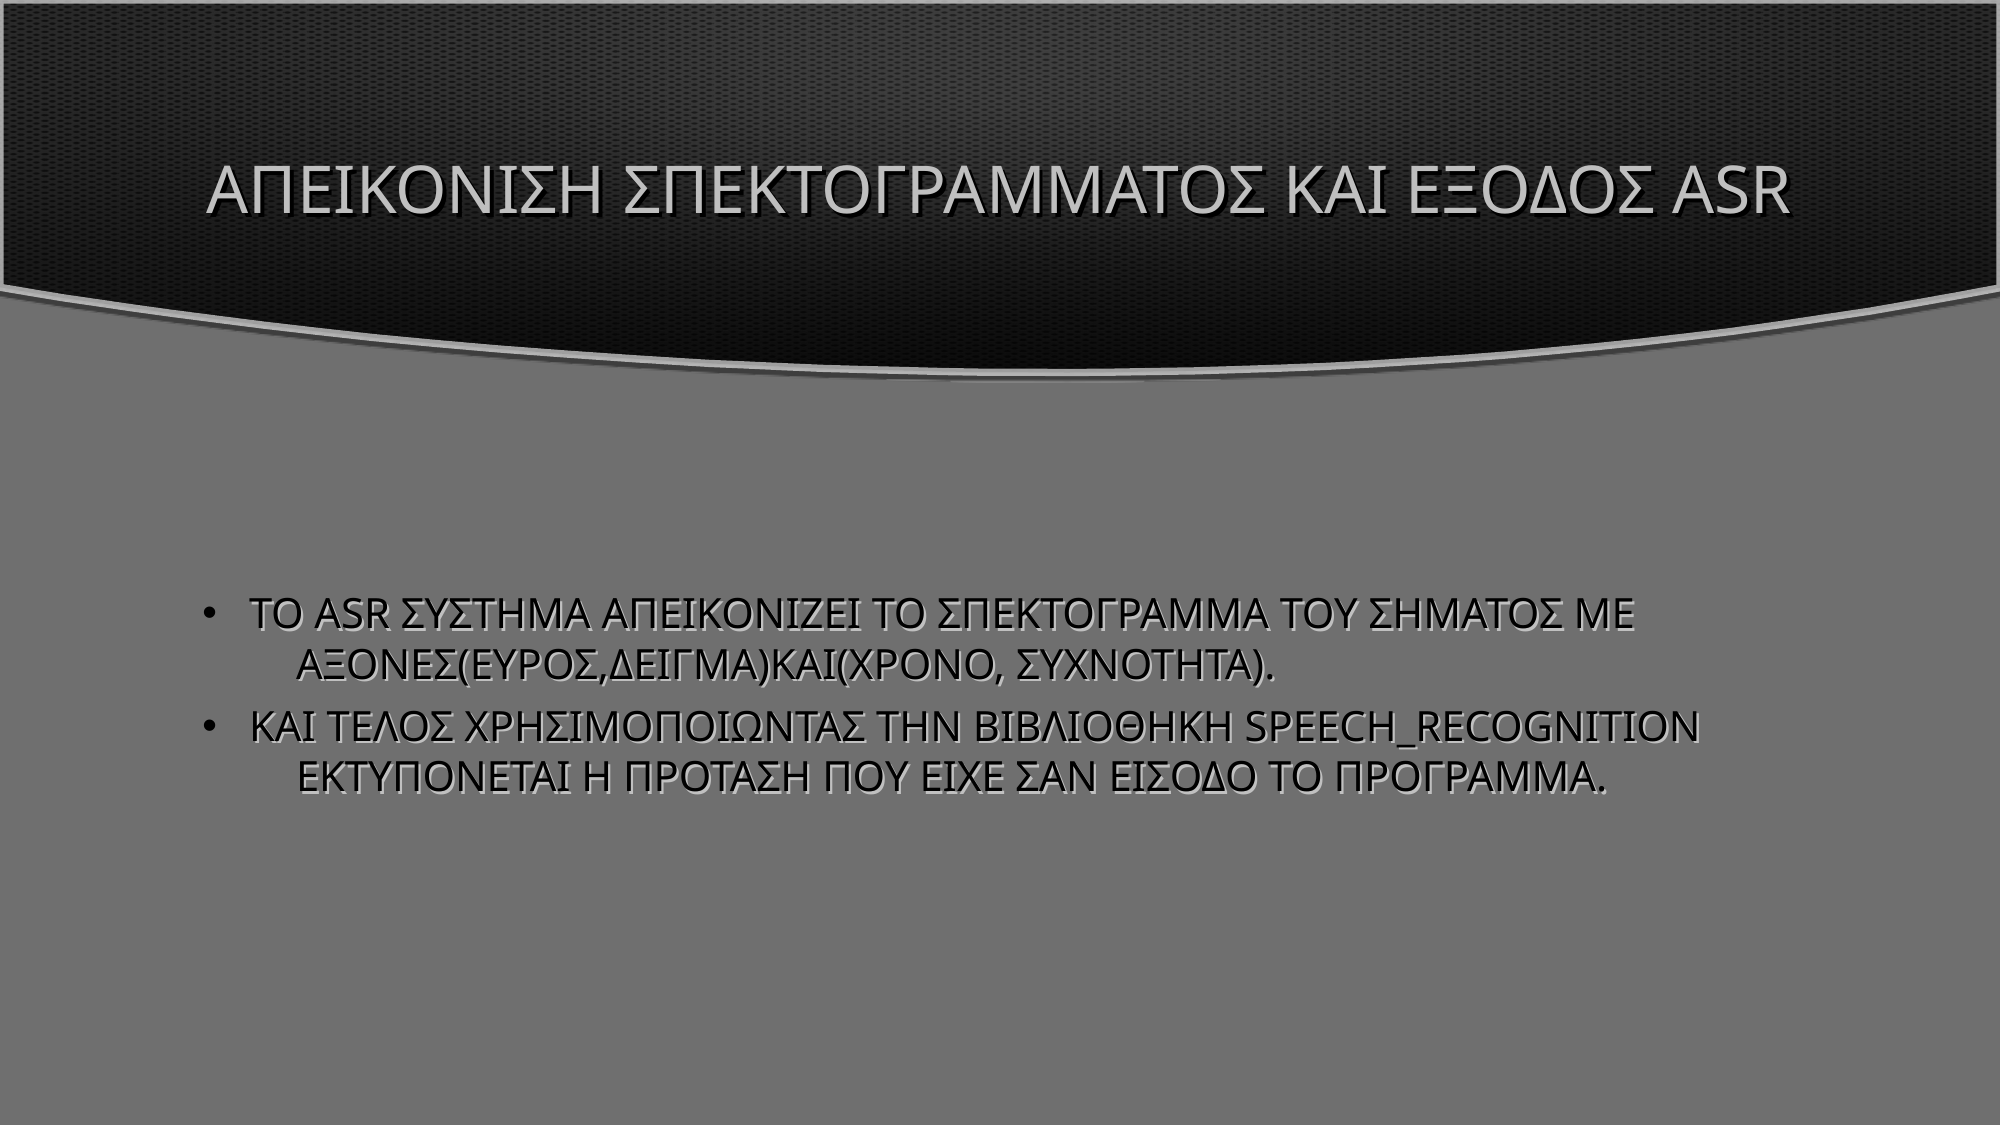

# Απεικονιση σπεκτογραμματος και εξοδος ASR
Το ASR συστημα απεικονιζει το σπεκτογραμμα του σηματος με αξονες(ευρος,δειγμα)και(χρονο, συχνοτητα).
Και τελος χρησιμοποιωντας την βιβλιοθηκη speech_recognition εκτυπονεται η προταση που ειχε σαν εισοδο το προγραμμα.